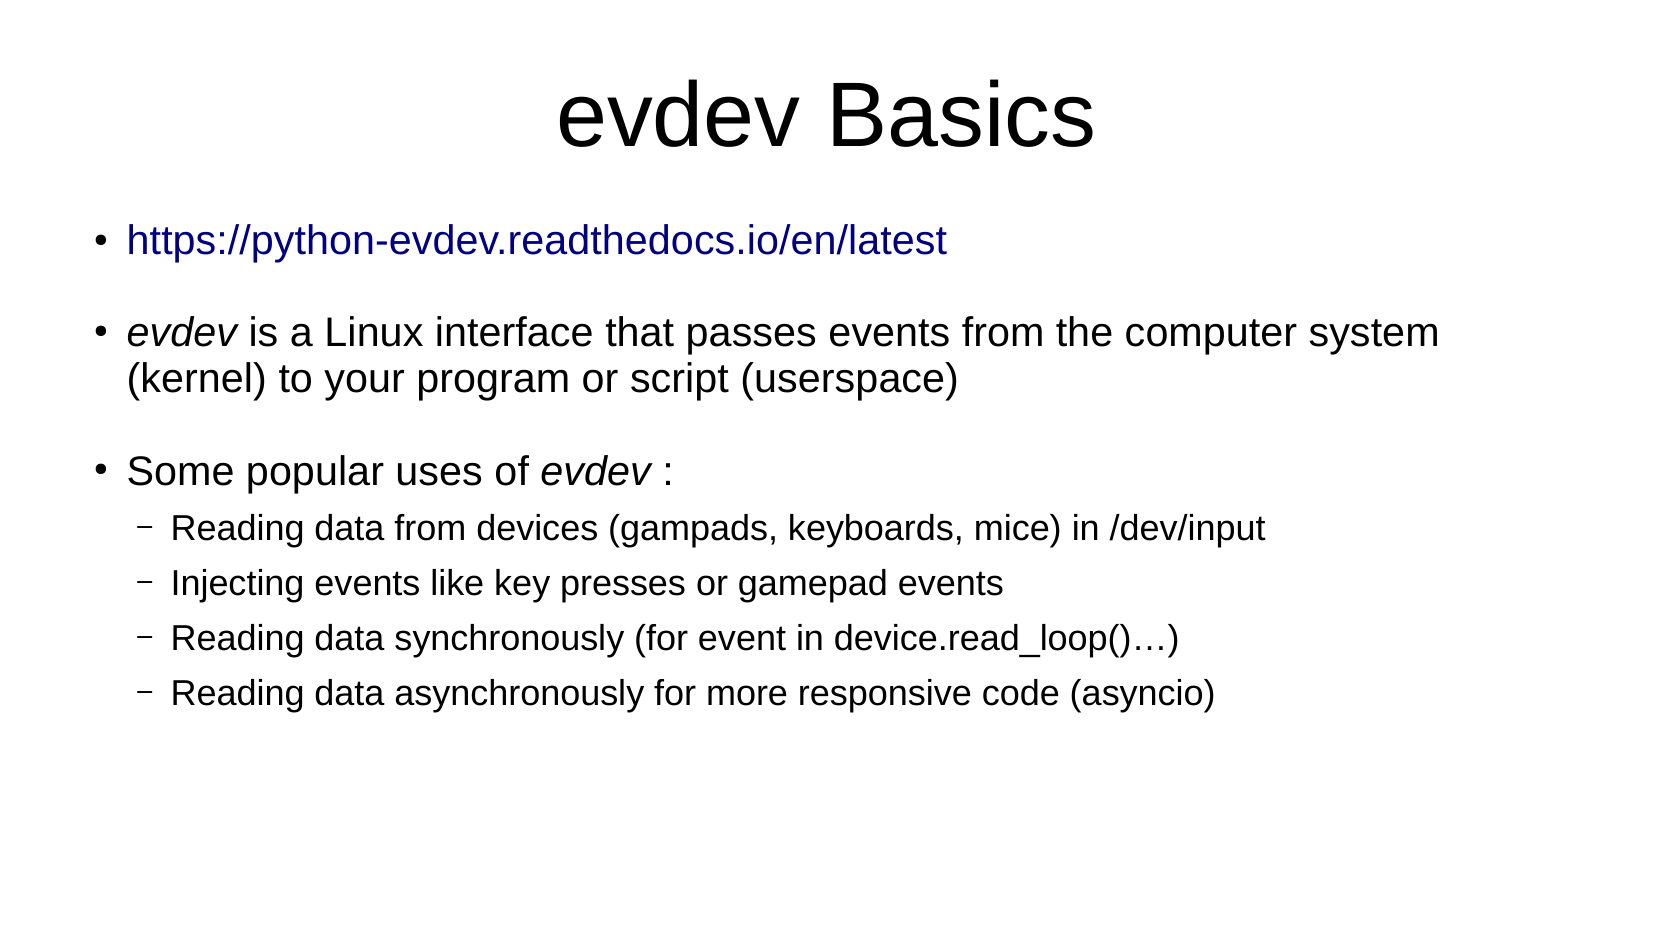

# evdev Basics
https://python-evdev.readthedocs.io/en/latest
evdev is a Linux interface that passes events from the computer system (kernel) to your program or script (userspace)
Some popular uses of evdev :
Reading data from devices (gampads, keyboards, mice) in /dev/input
Injecting events like key presses or gamepad events
Reading data synchronously (for event in device.read_loop()…)
Reading data asynchronously for more responsive code (asyncio)